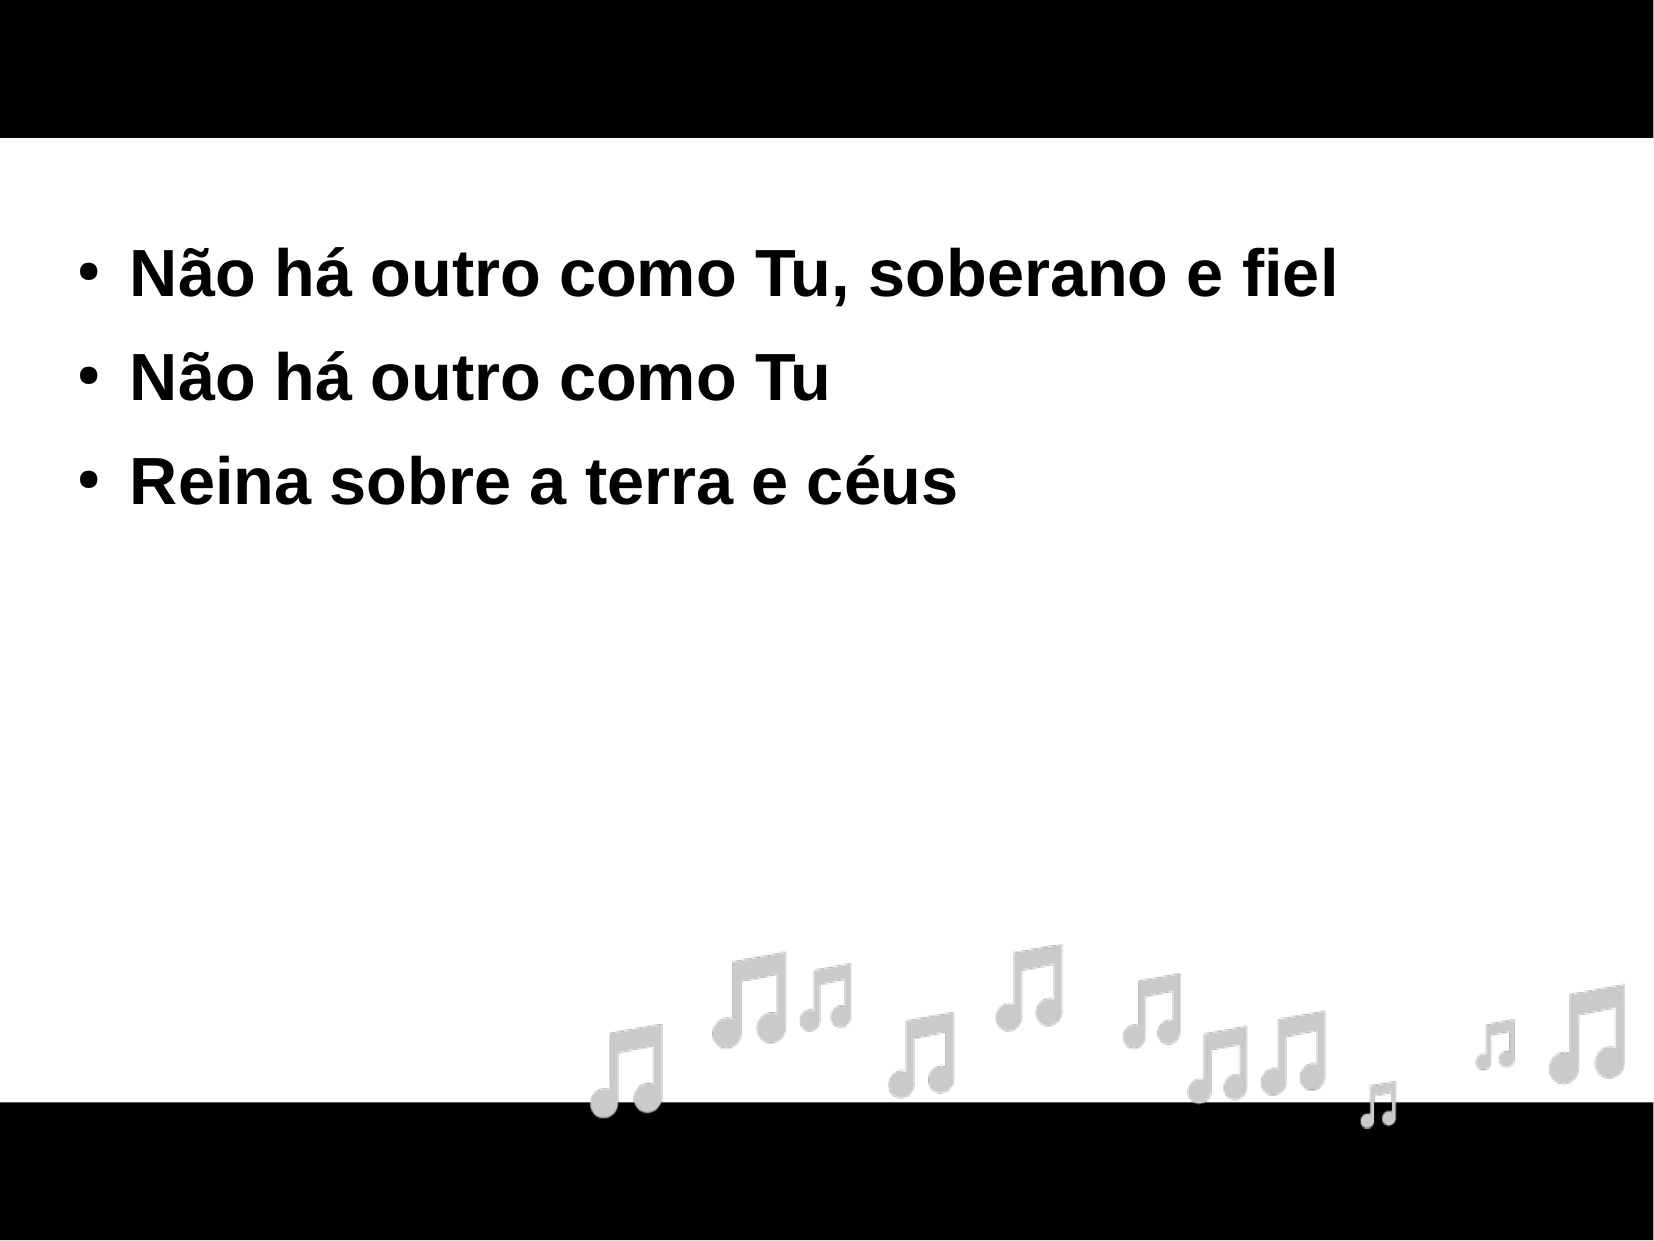

# Não há outro como Tu, soberano e fiel
Não há outro como Tu
Reina sobre a terra e céus